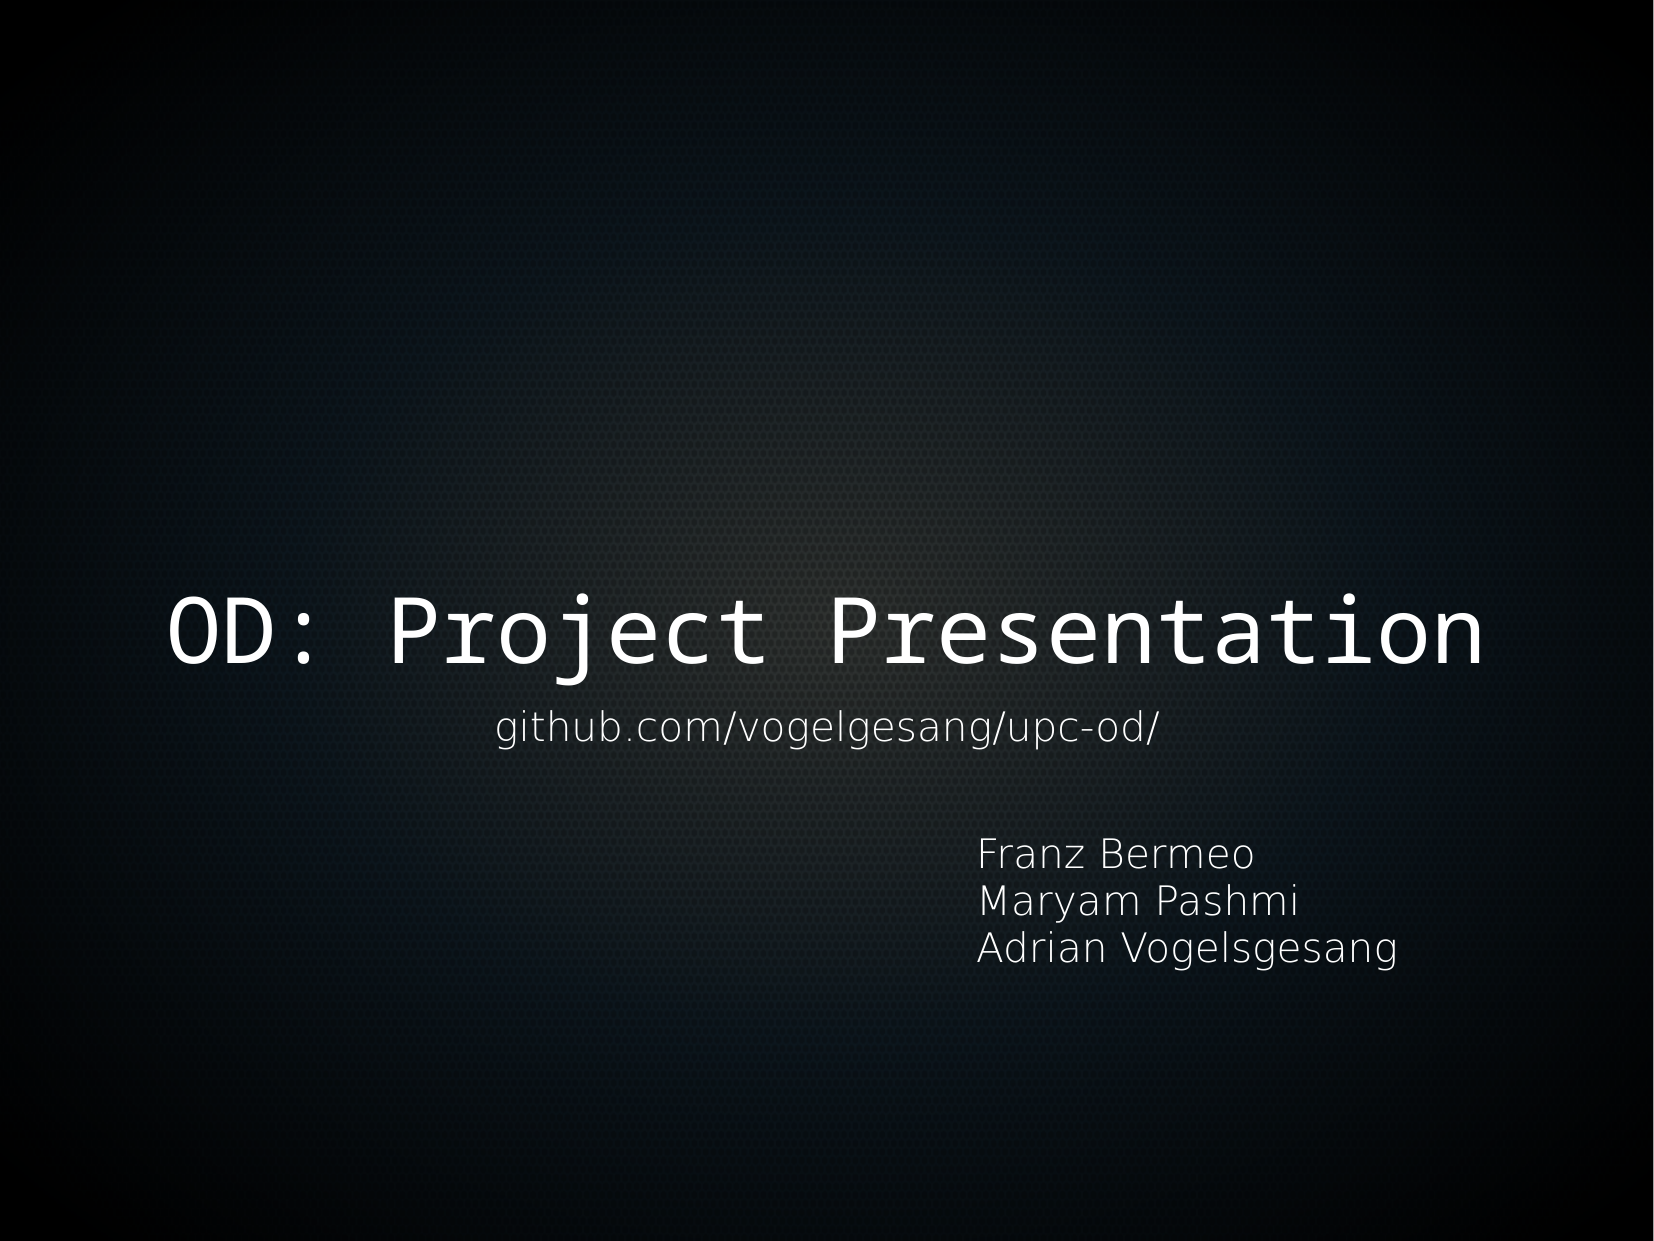

# OD: Project Presentation
github.com/vogelgesang/upc-od/
Franz Bermeo
Maryam Pashmi
Adrian Vogelsgesang